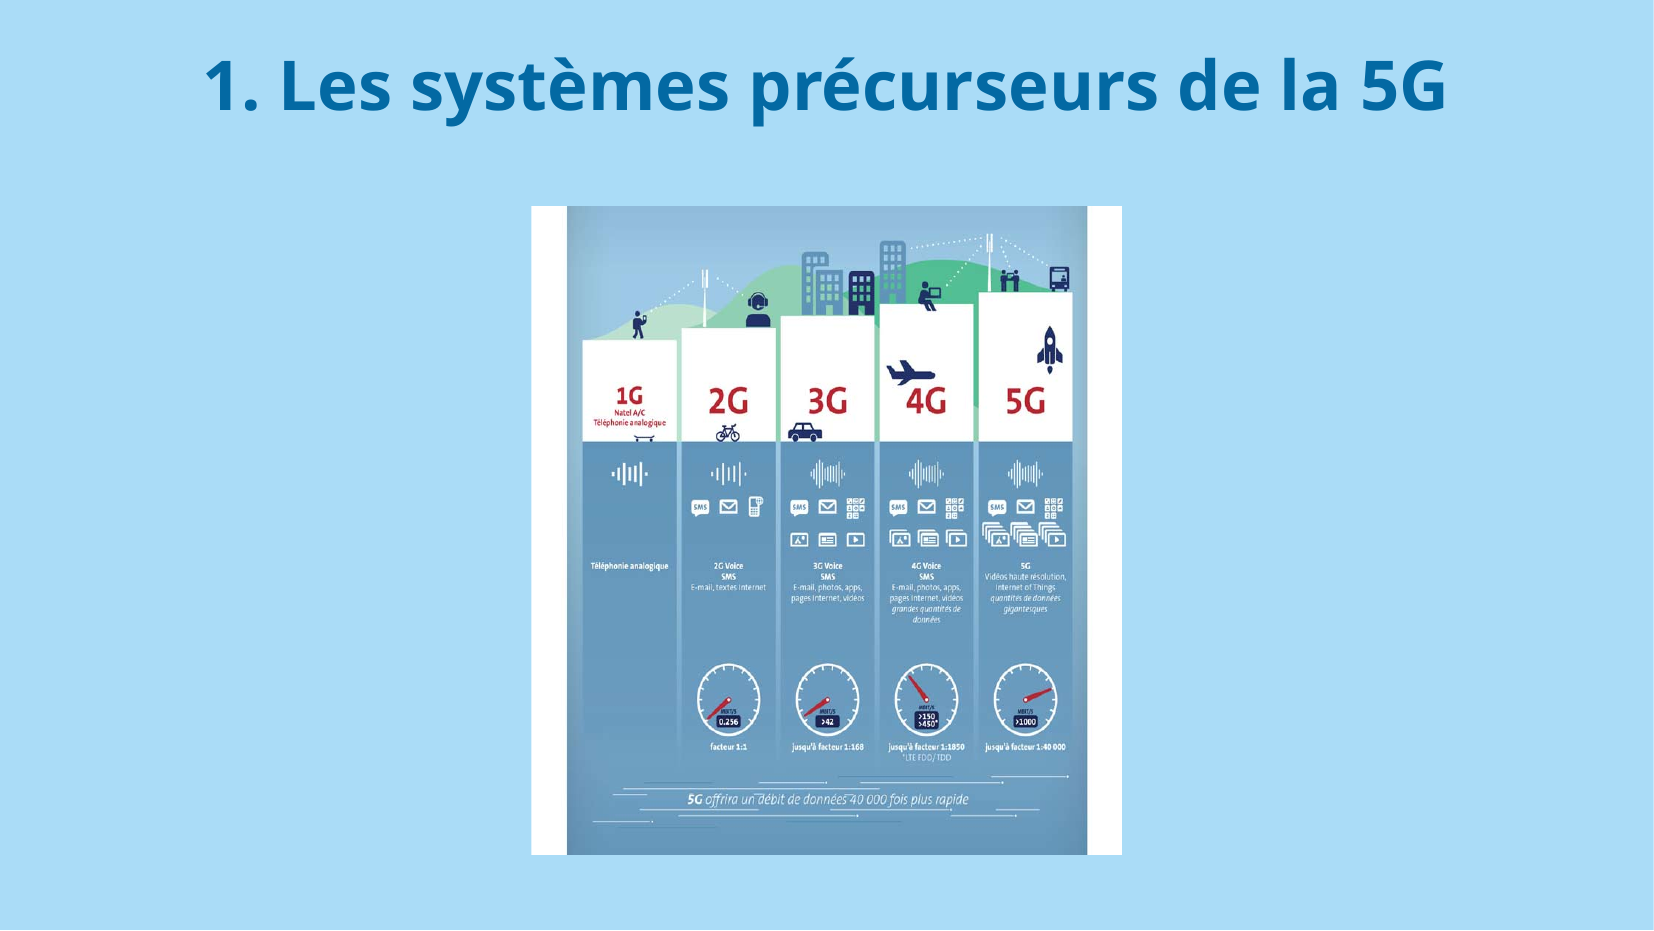

# 1. Les systèmes précurseurs de la 5G